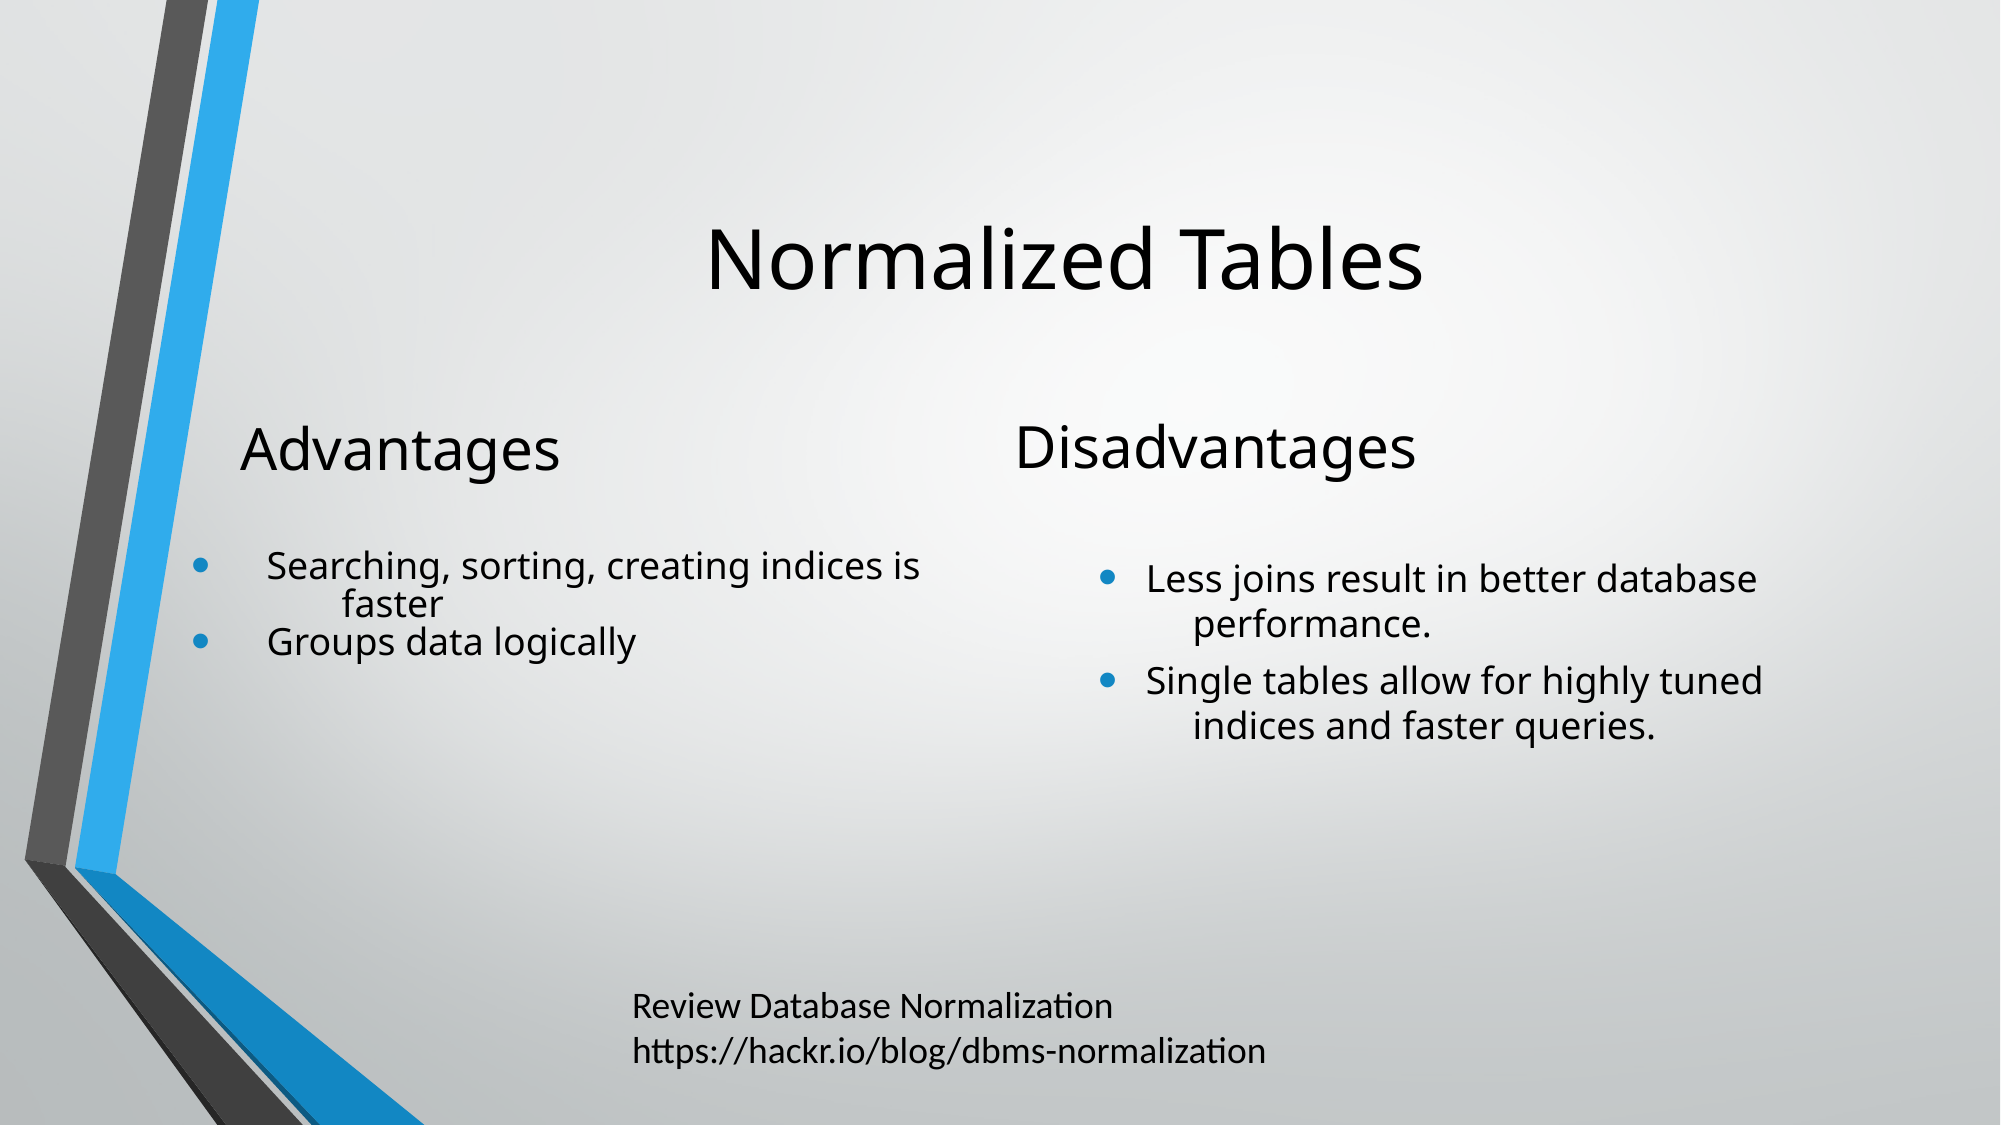

# Normalized Tables
Advantages
Disadvantages
Searching, sorting, creating indices is faster
Groups data logically
Less joins result in better database performance.
Single tables allow for highly tuned indices and faster queries.
Review Database Normalization
https://hackr.io/blog/dbms-normalization